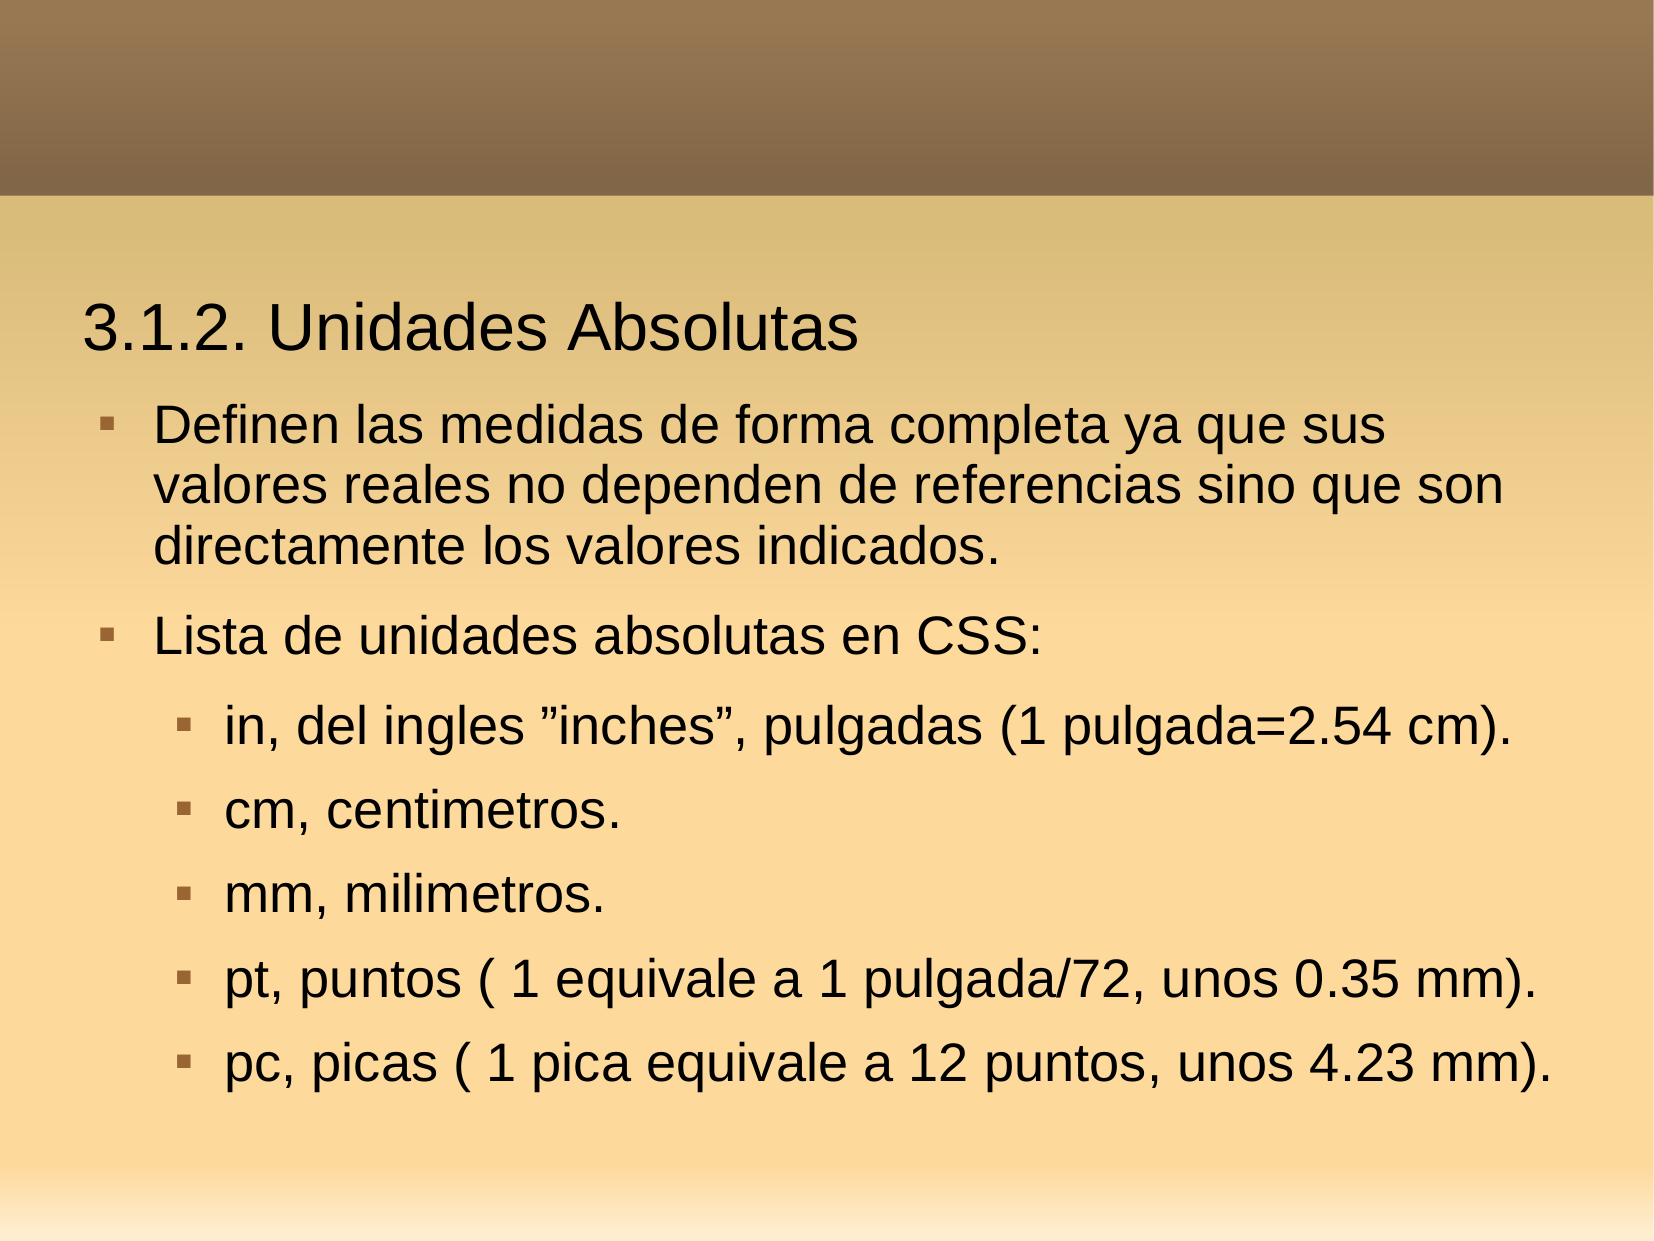

#
3.1.2. Unidades Absolutas
Definen las medidas de forma completa ya que sus valores reales no dependen de referencias sino que son directamente los valores indicados.
Lista de unidades absolutas en CSS:
in, del ingles ”inches”, pulgadas (1 pulgada=2.54 cm).
cm, centimetros.
mm, milimetros.
pt, puntos ( 1 equivale a 1 pulgada/72, unos 0.35 mm).
pc, picas ( 1 pica equivale a 12 puntos, unos 4.23 mm).